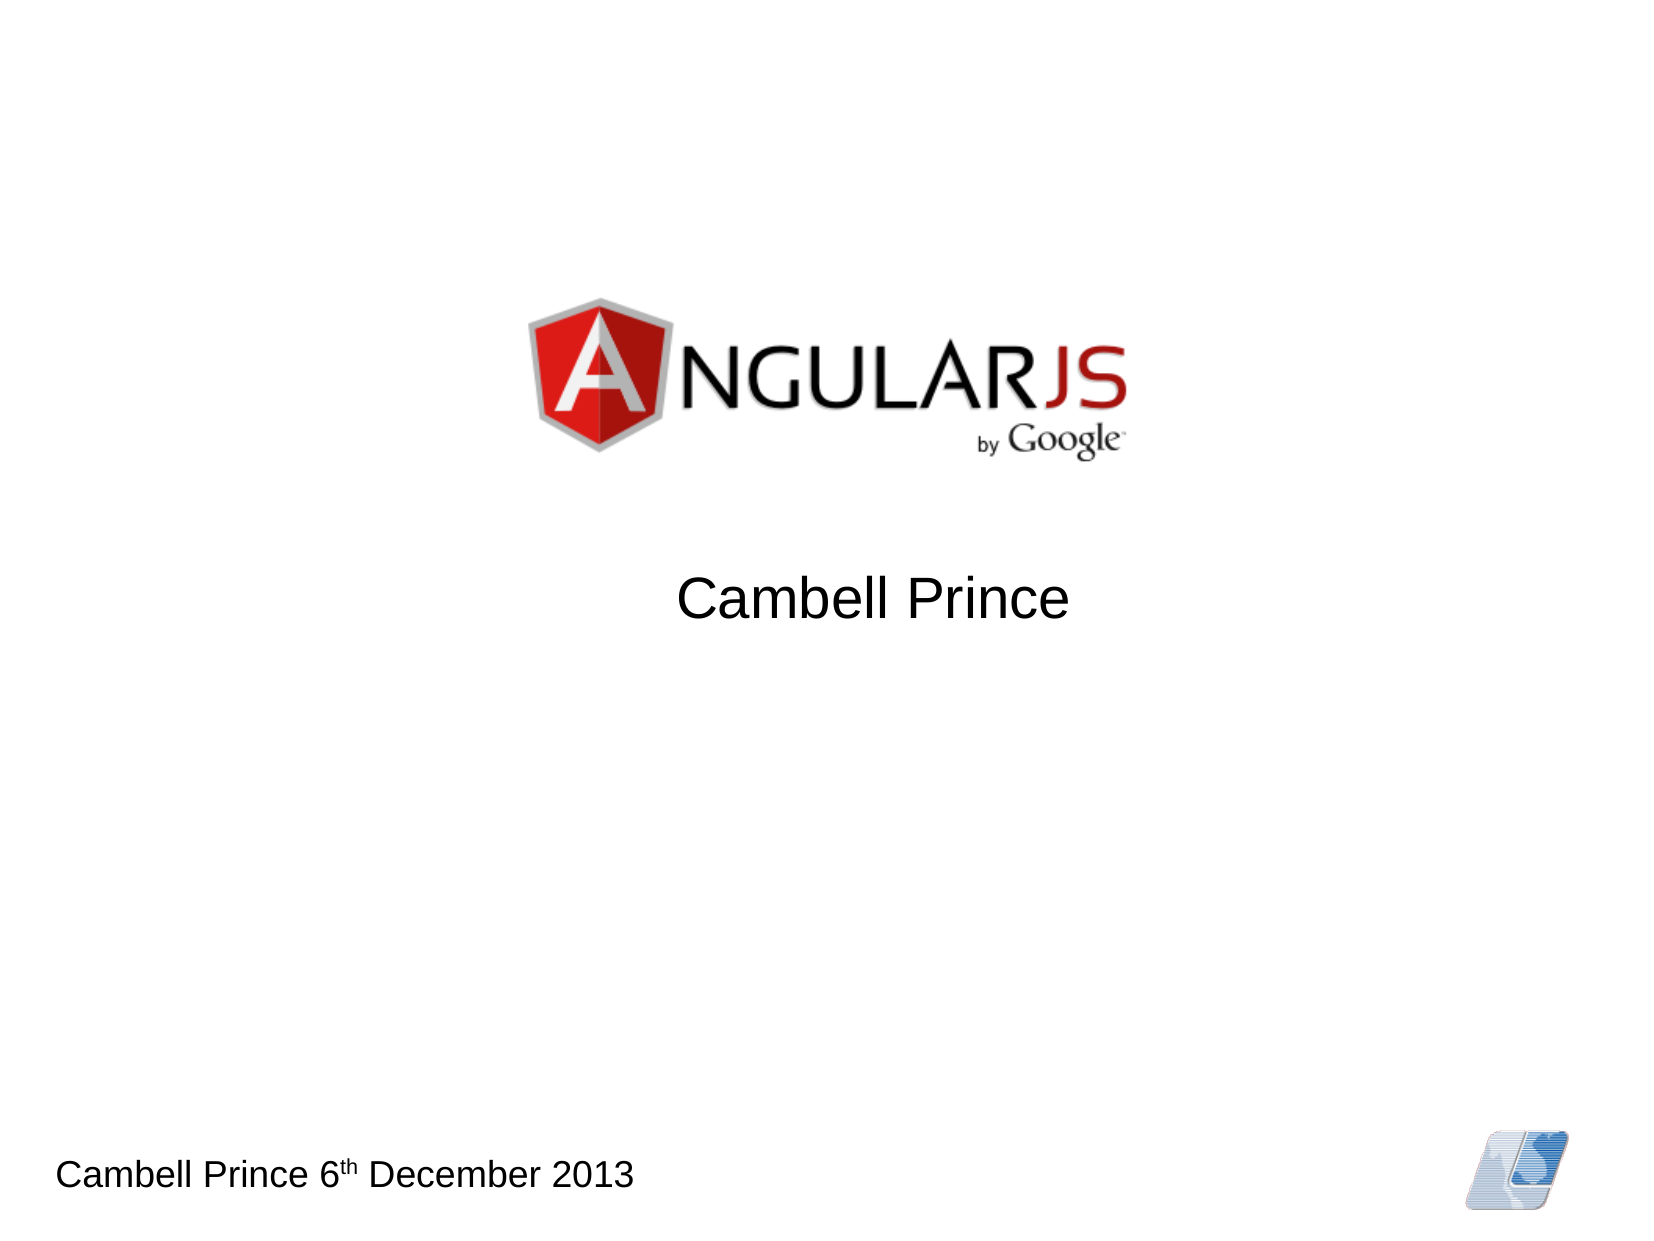

Cambell Prince
Cambell Prince 6th December 2013